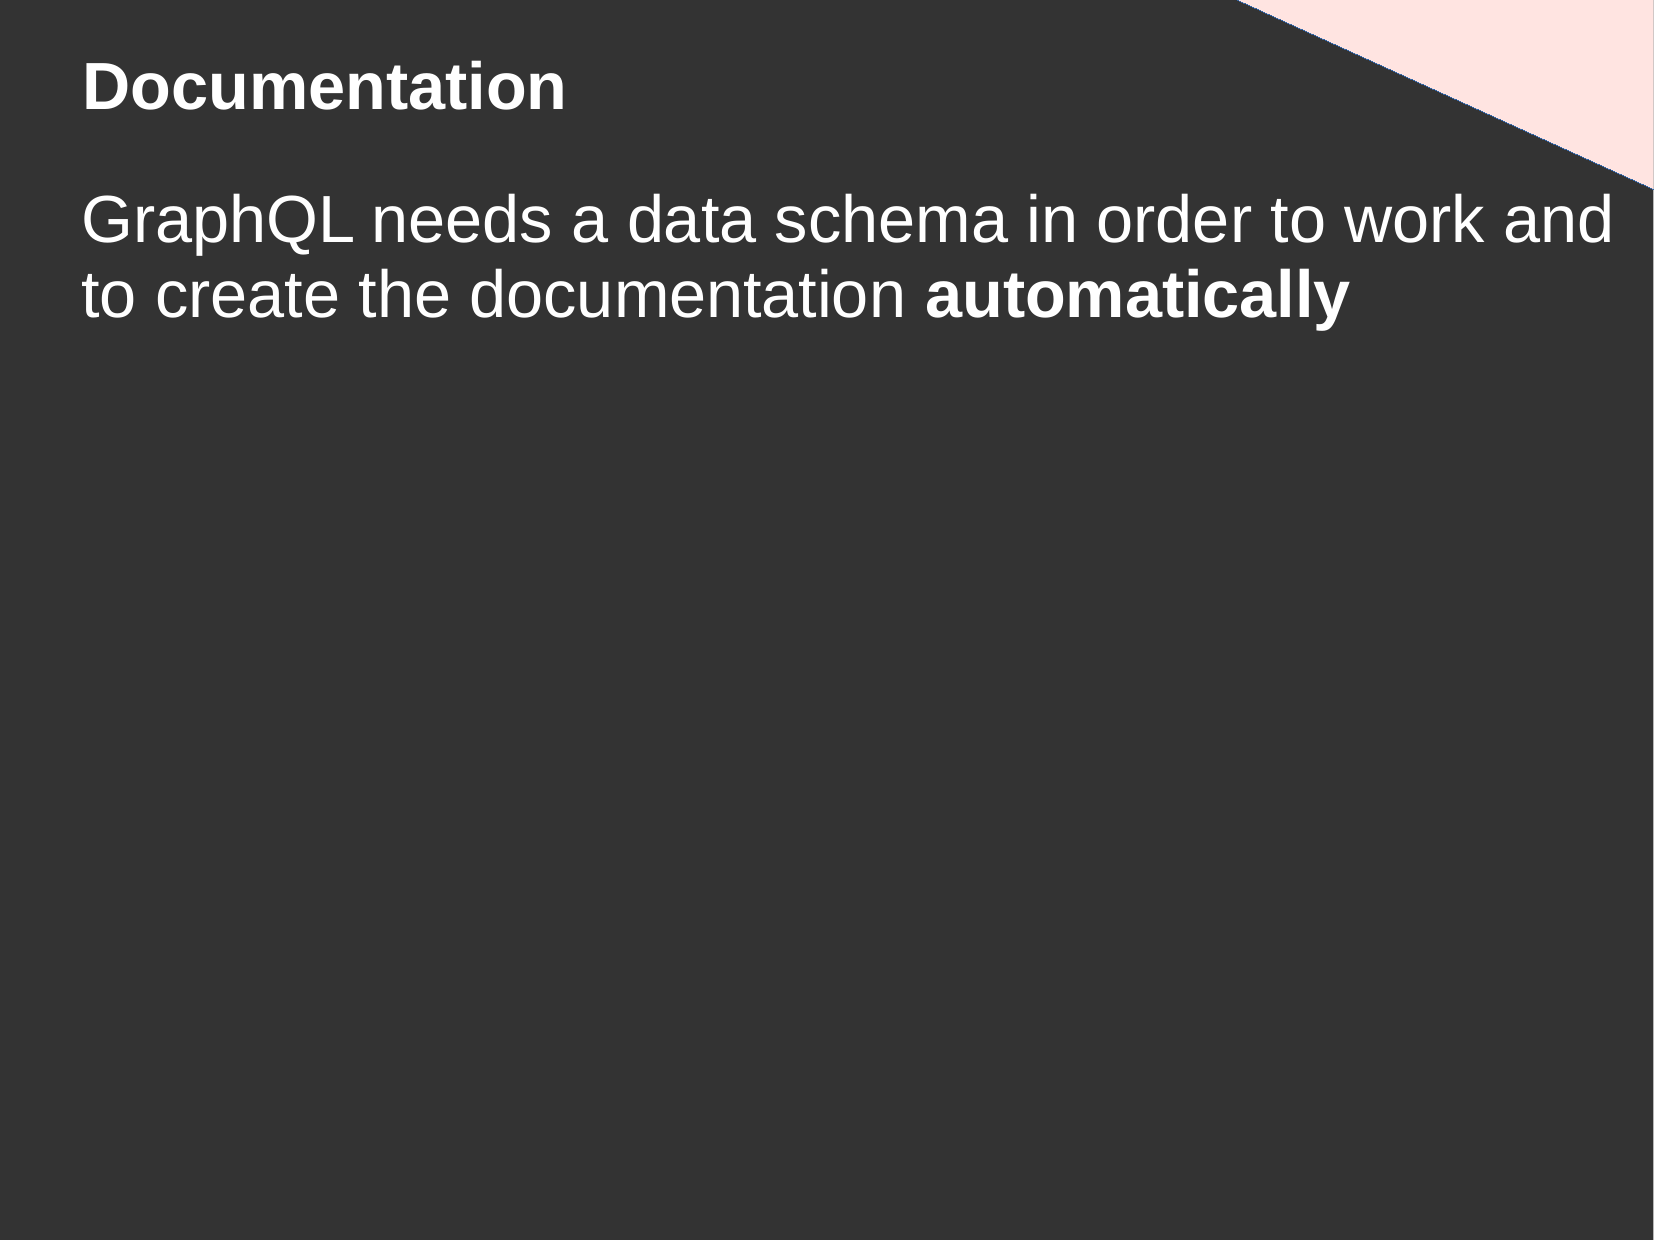

# Documentation
GraphQL needs a data schema in order to work and to create the documentation automatically